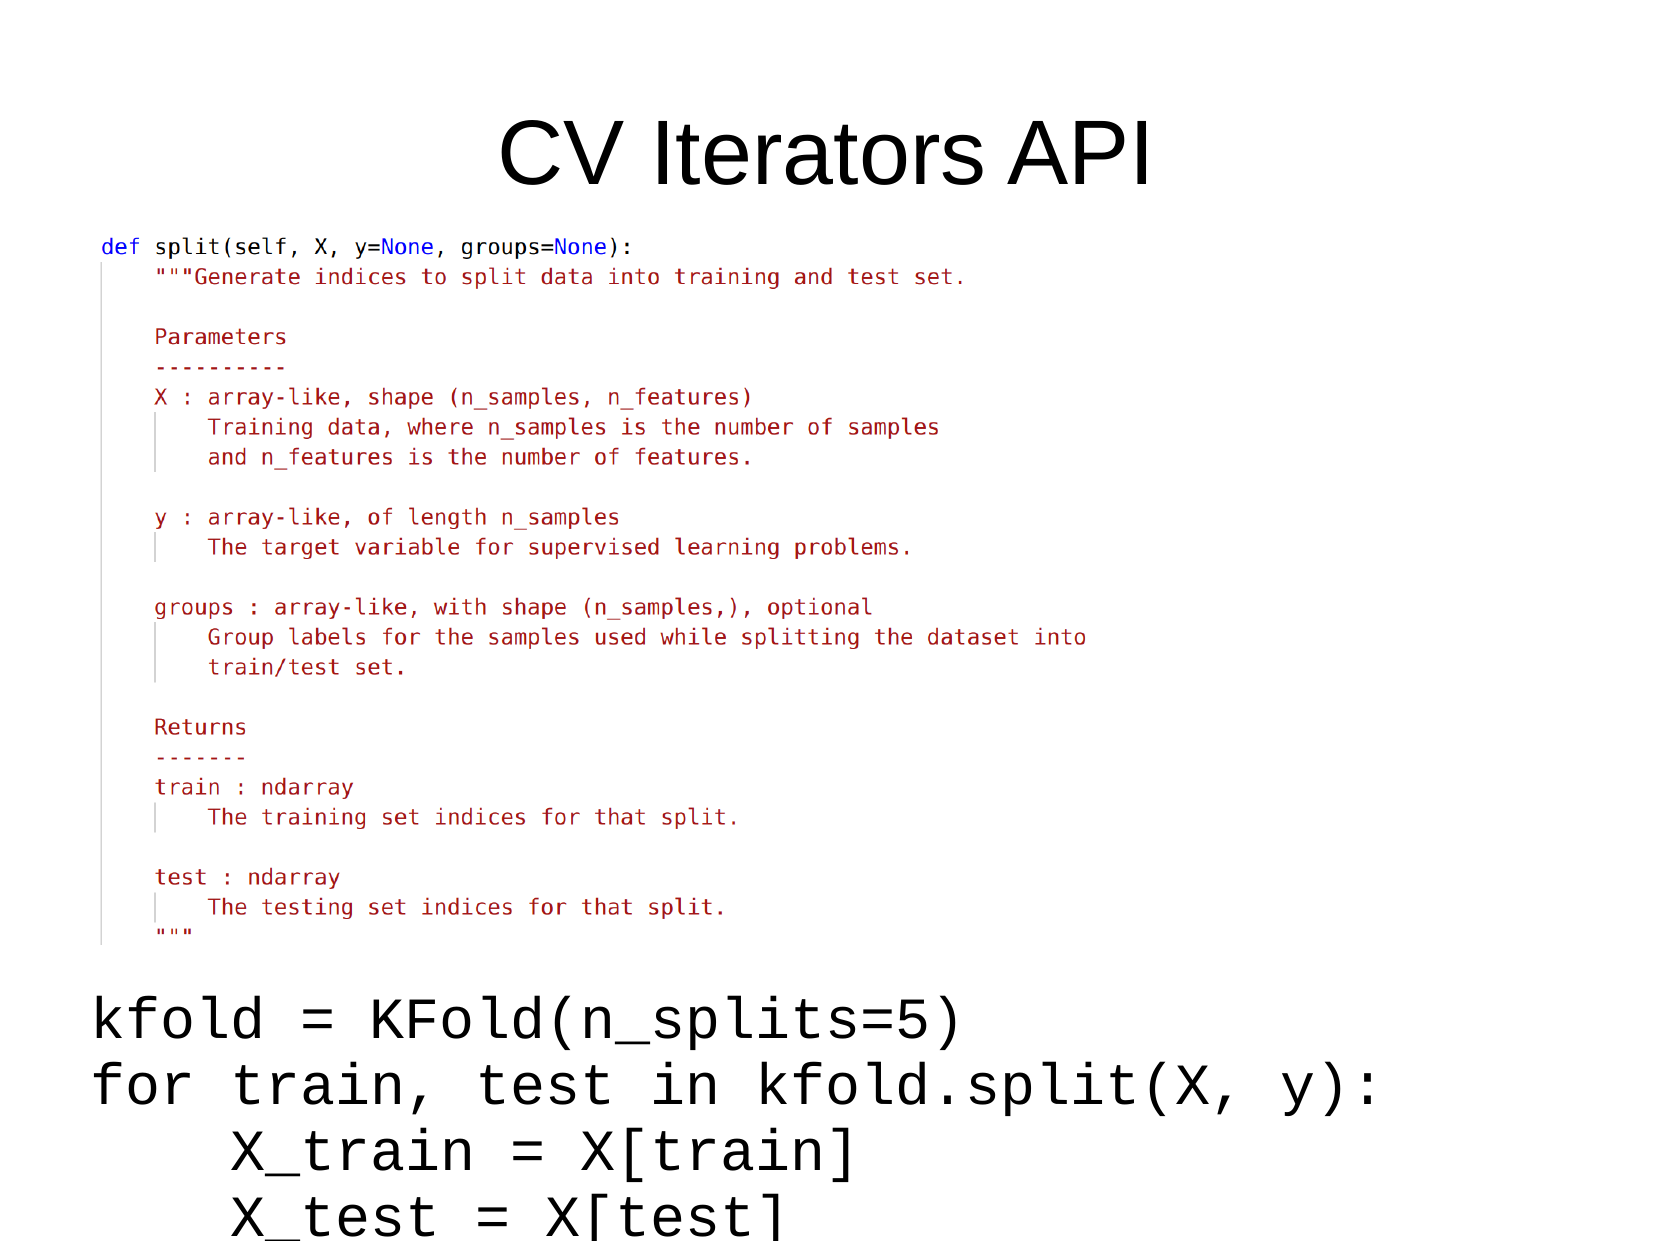

# CV Iterators API
kfold = KFold(n_splits=5)
for train, test in kfold.split(X, y):
 X_train = X[train]
 X_test = X[test]